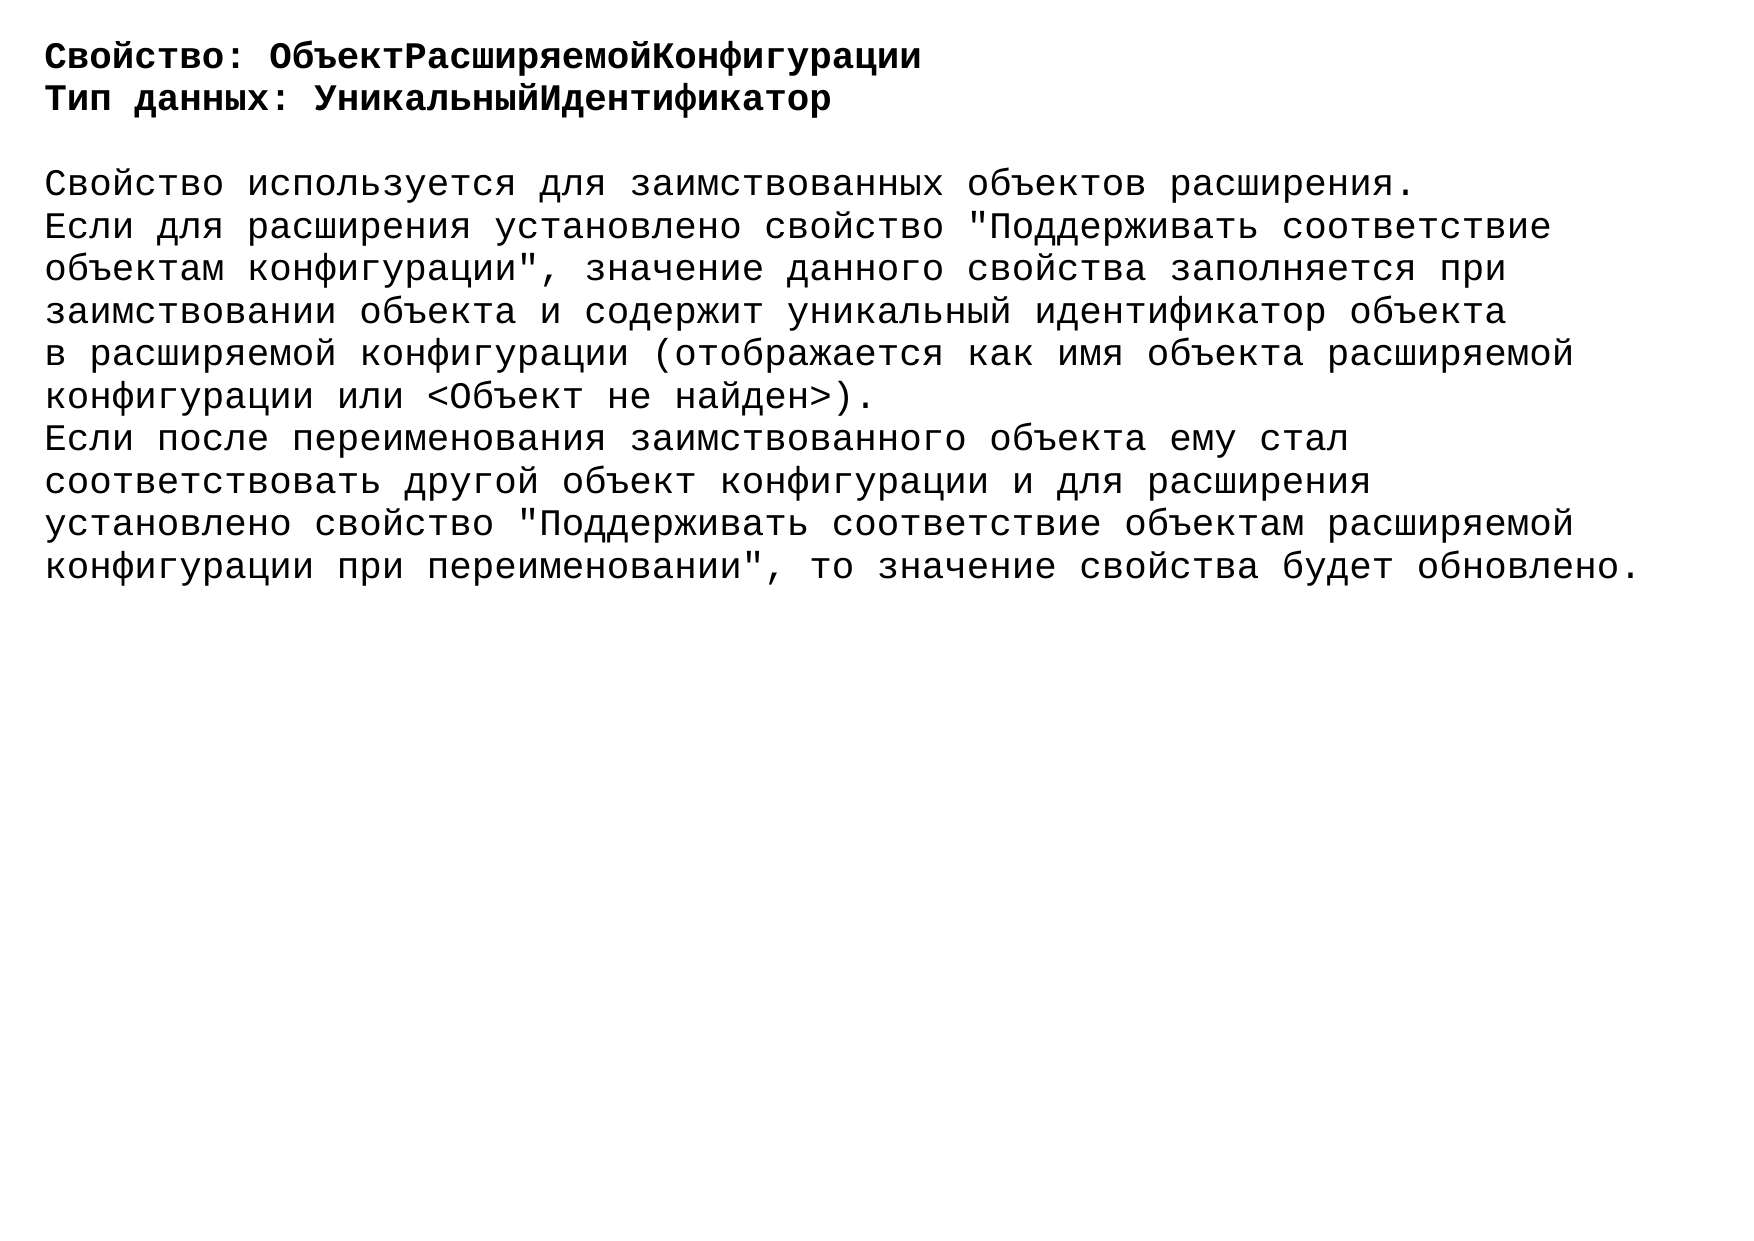

Свойство: ОбъектРасширяемойКонфигурации
Тип данных: УникальныйИдентификатор
Свойство используется для заимствованных объектов расширения.
Если для расширения установлено свойство "Поддерживать соответствие
объектам конфигурации", значение данного свойства заполняется при
заимствовании объекта и содержит уникальный идентификатор объекта
в расширяемой конфигурации (отображается как имя объекта расширяемой
конфигурации или <Объект не найден>).
Если после переименования заимствованного объекта ему стал
соответствовать другой объект конфигурации и для расширения
установлено свойство "Поддерживать соответствие объектам расширяемой
конфигурации при переименовании", то значение свойства будет обновлено.